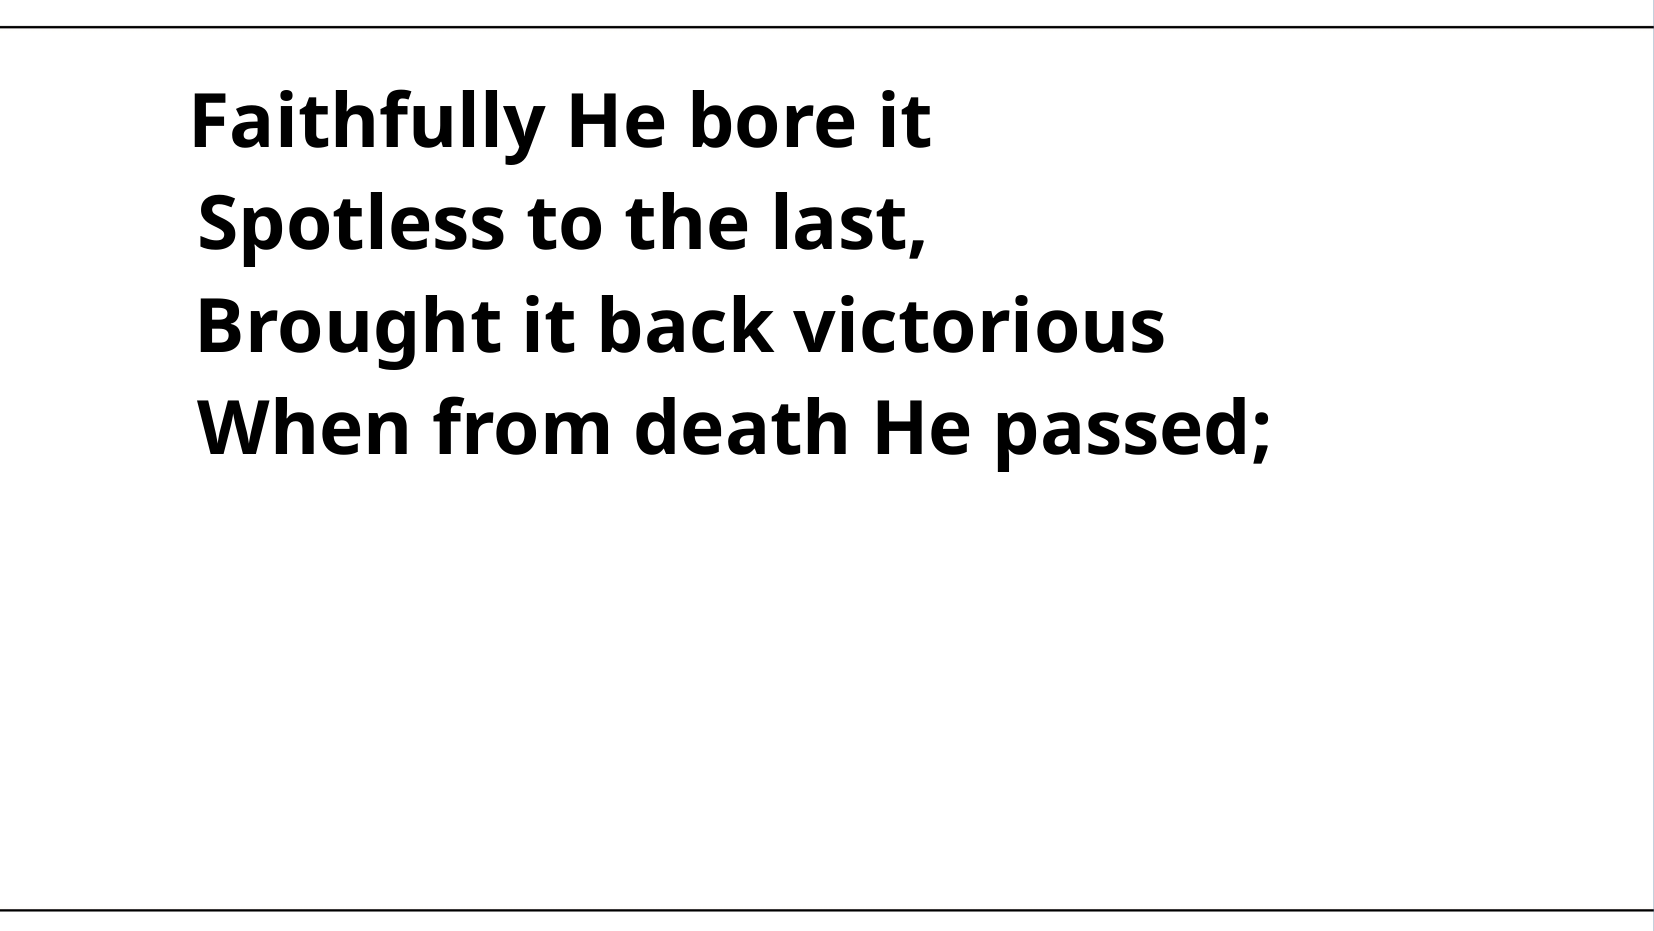

Faithfully He bore it
 Spotless to the last,
Brought it back victorious
 When from death He passed;